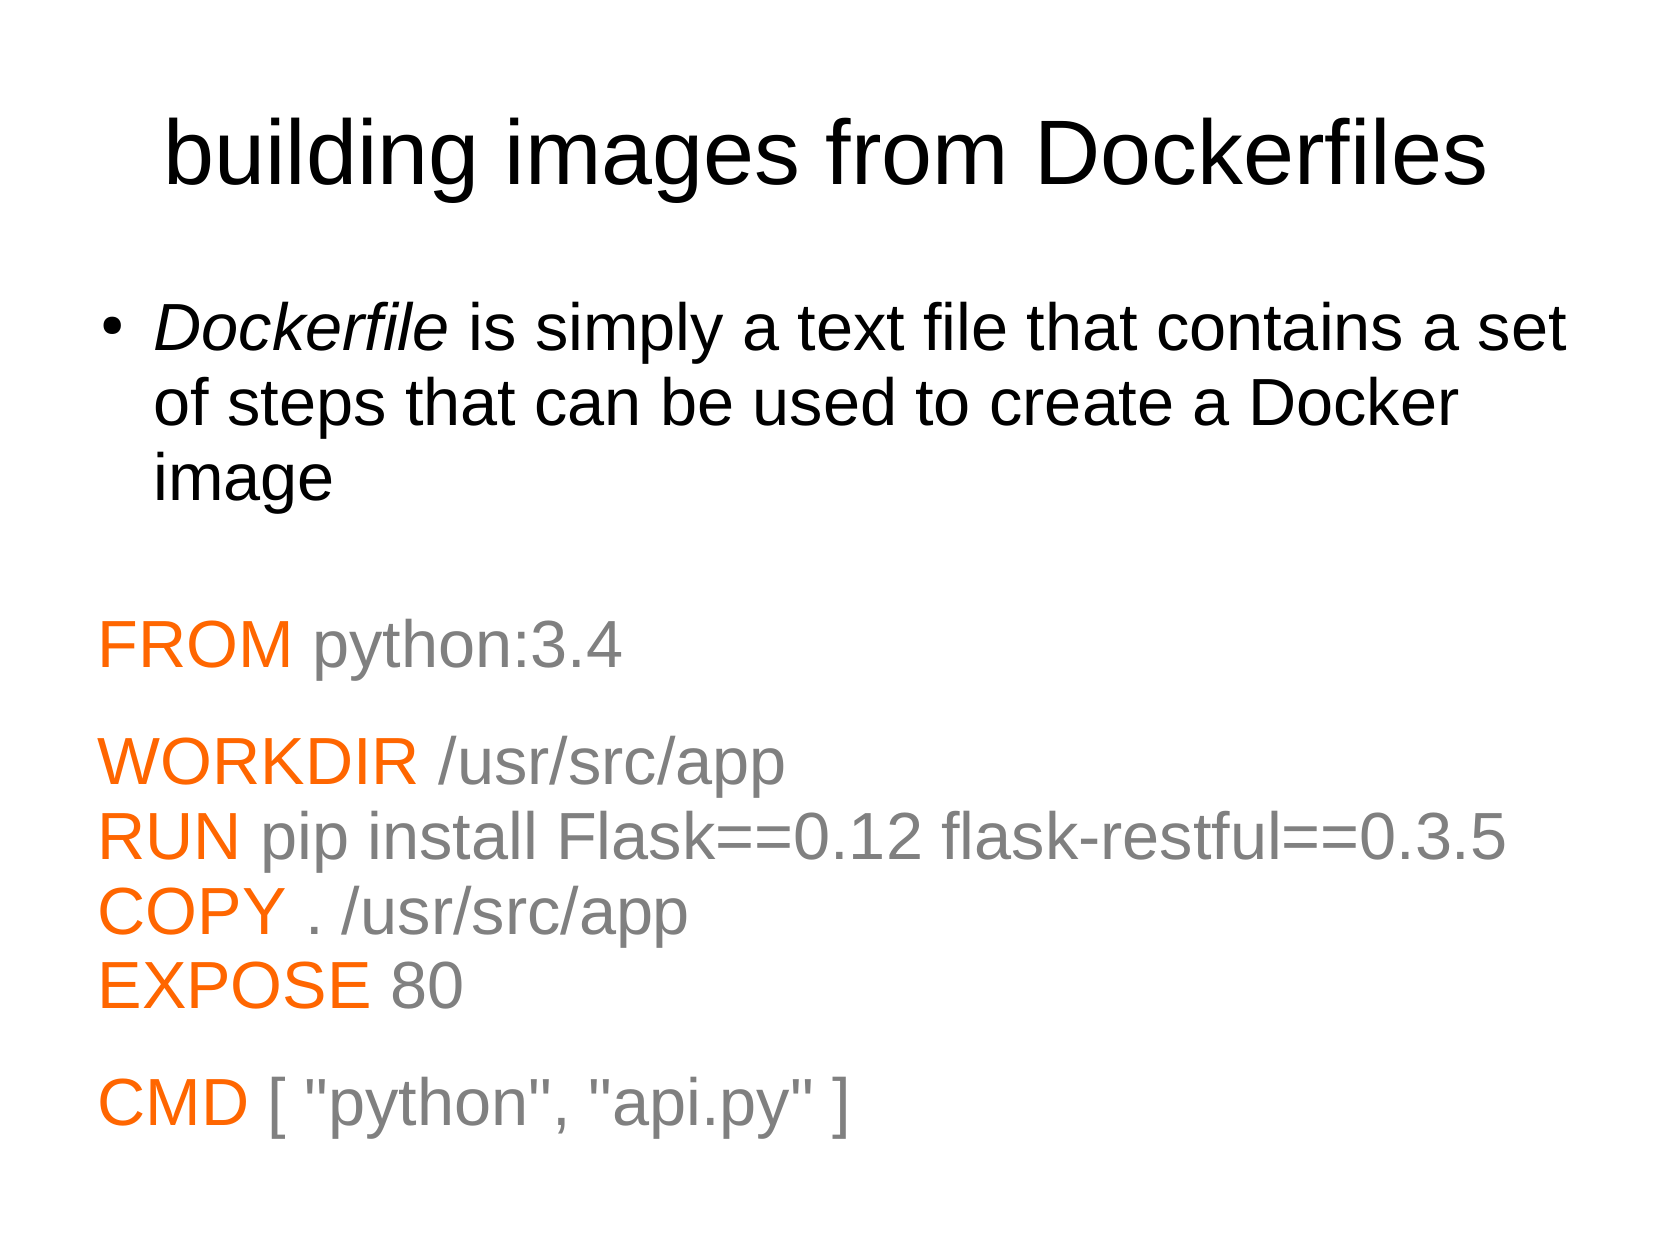

# building images from Dockerfiles
Dockerfile is simply a text file that contains a set of steps that can be used to create a Docker image
FROM python:3.4
WORKDIR /usr/src/app
RUN pip install Flask==0.12 flask-restful==0.3.5
COPY . /usr/src/app
EXPOSE 80
CMD [ "python", "api.py" ]